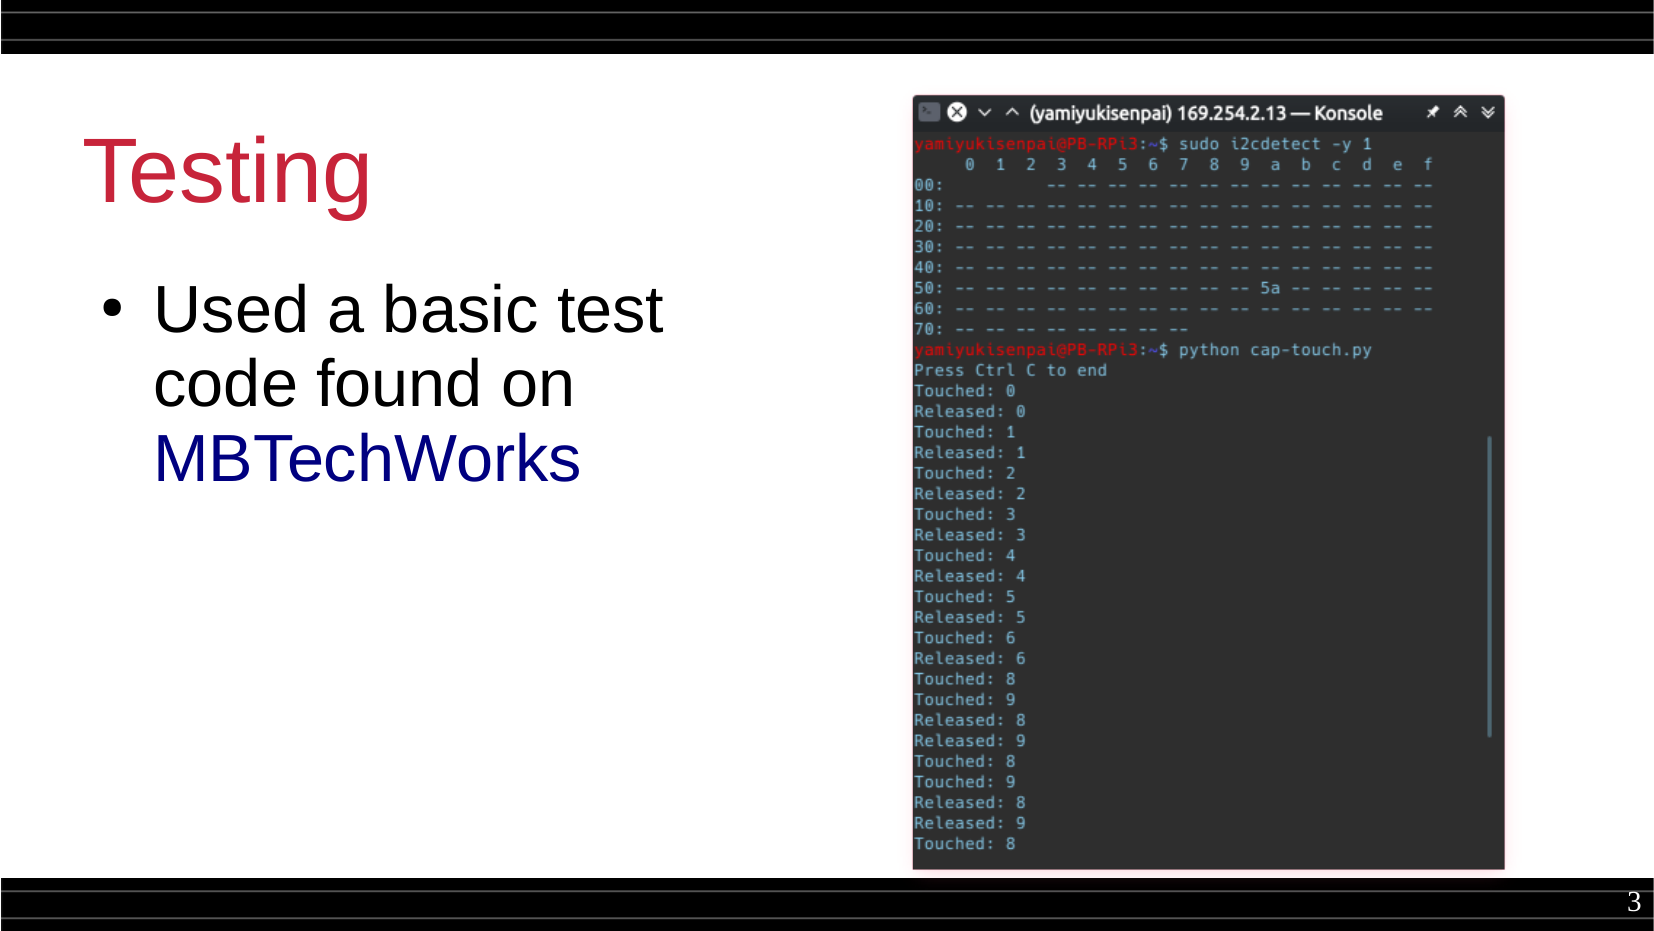

# Testing
Used a basic test code found on MBTechWorks